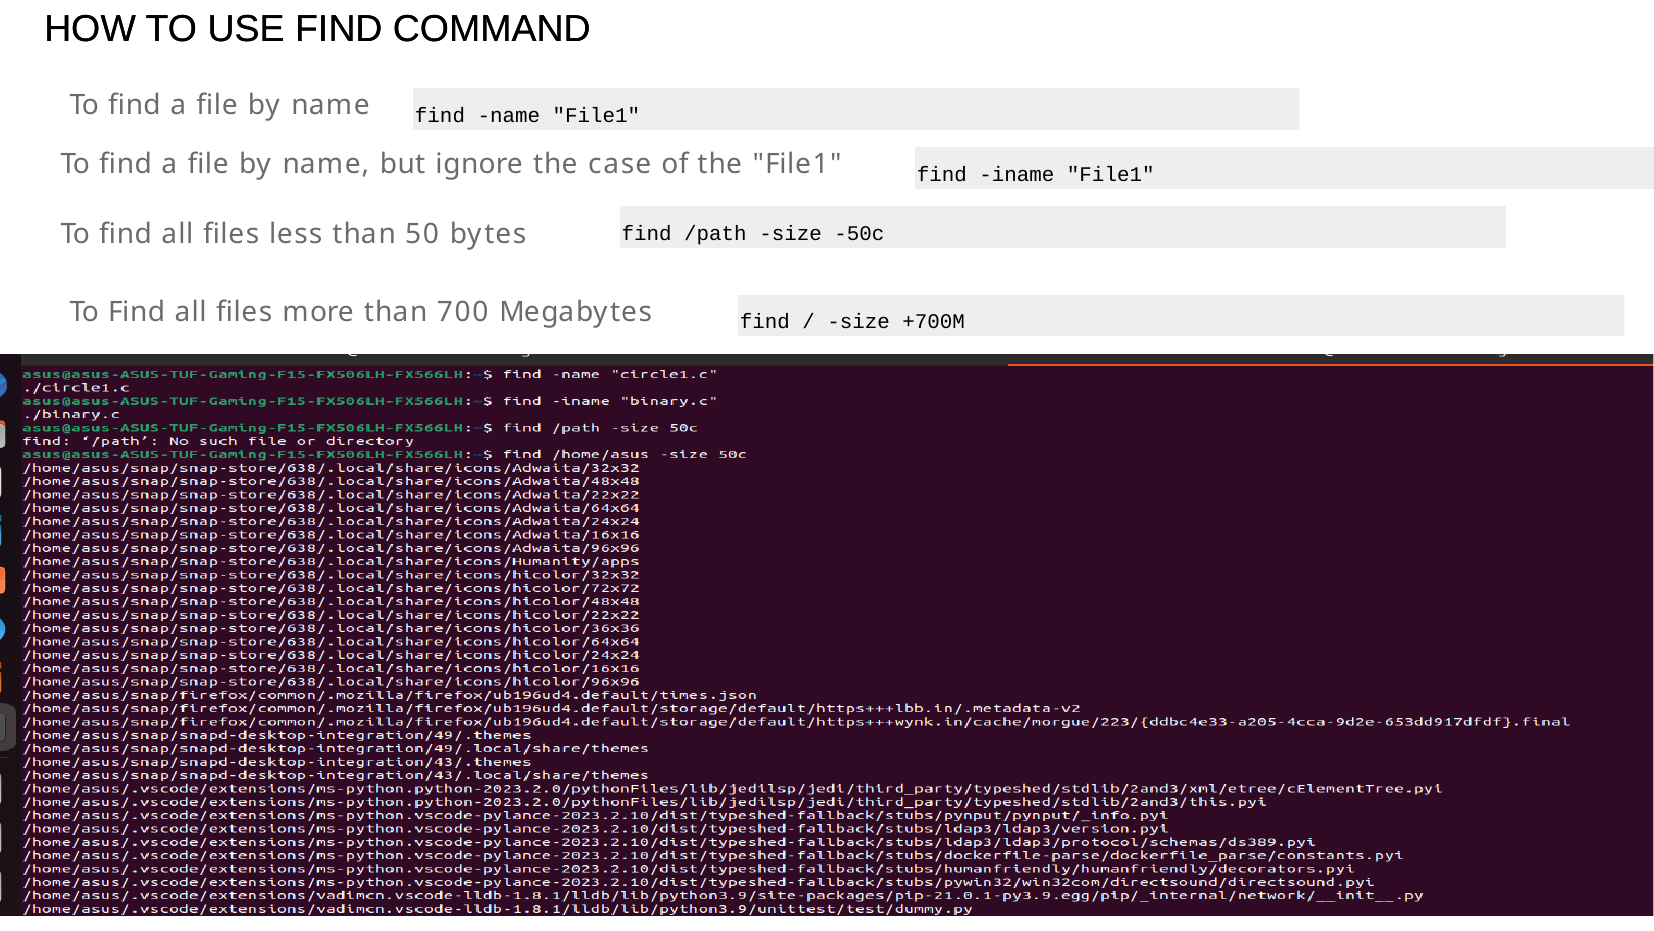

HOW TO USE FIND COMMAND
HOW TO USE FIND COMMAND